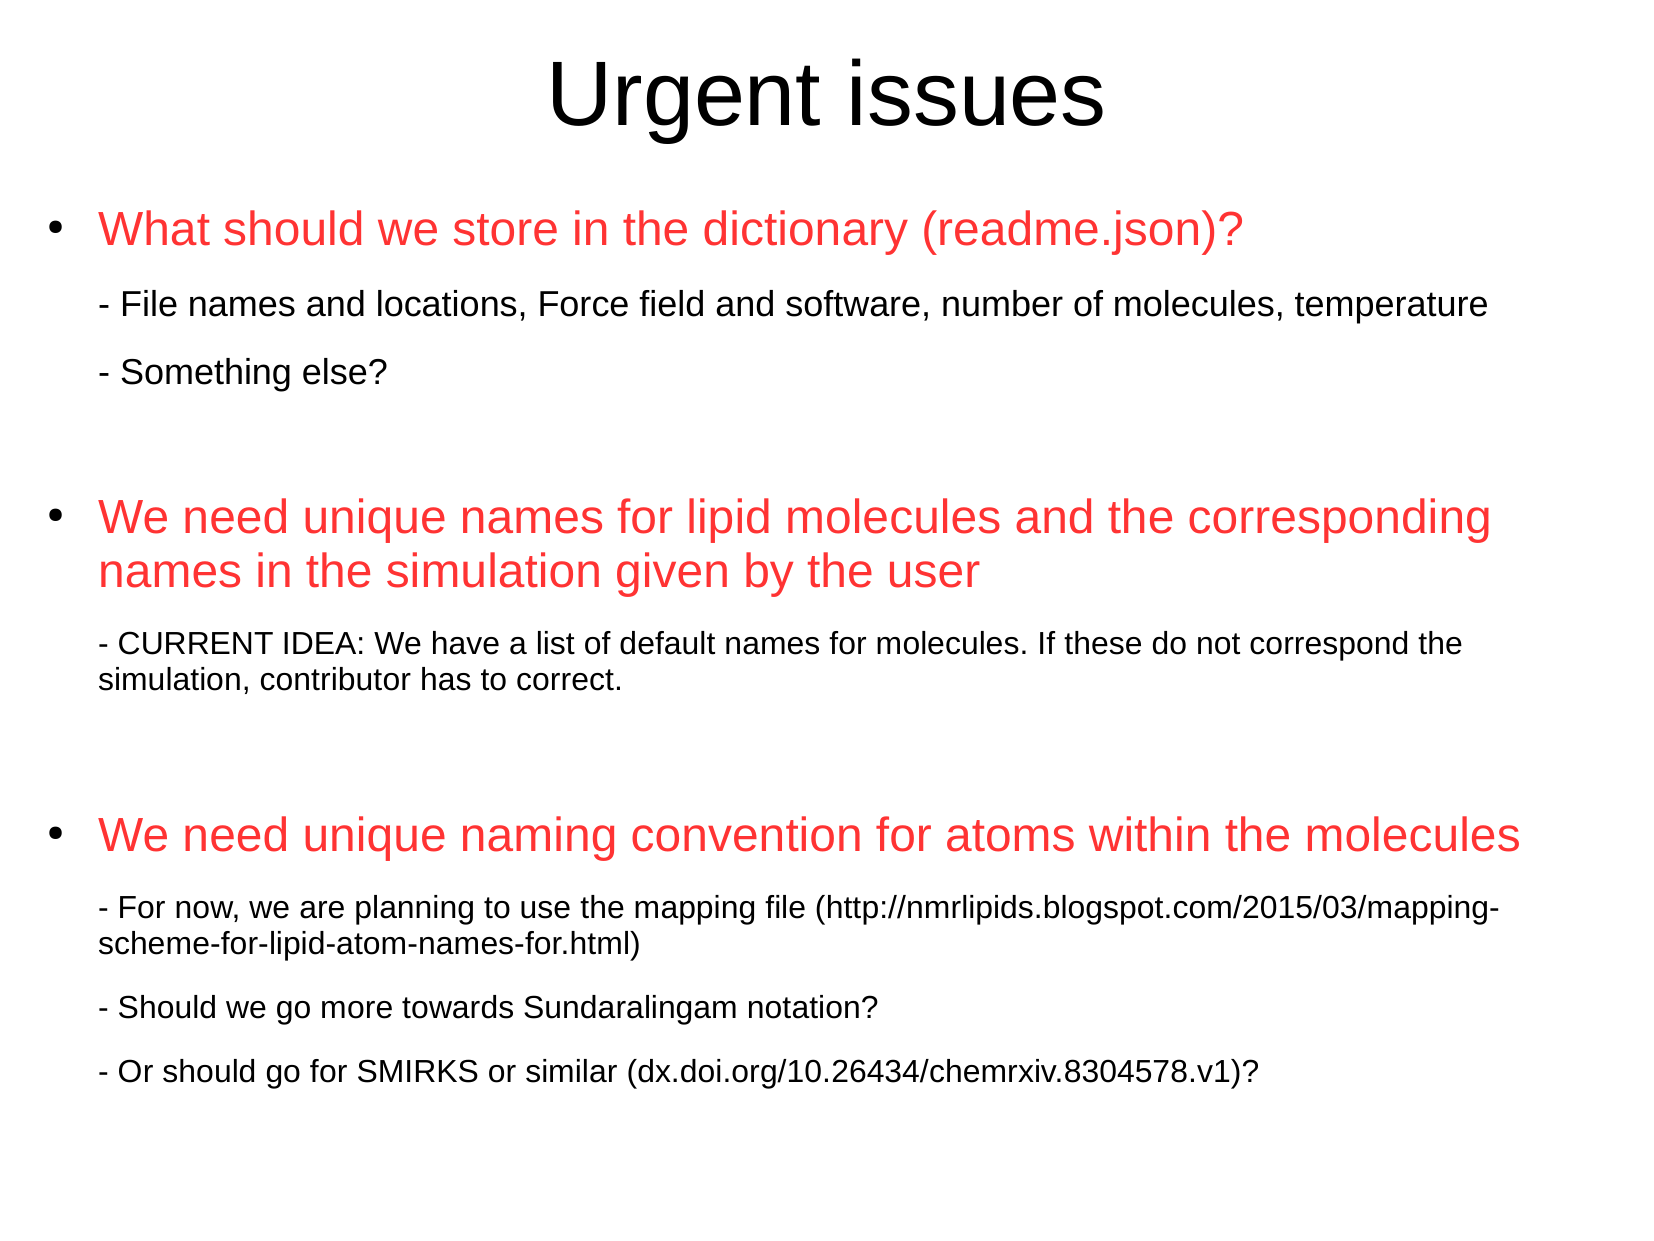

# Urgent issues
What should we store in the dictionary (readme.json)?
- File names and locations, Force field and software, number of molecules, temperature
- Something else?
We need unique names for lipid molecules and the corresponding names in the simulation given by the user
- CURRENT IDEA: We have a list of default names for molecules. If these do not correspond the simulation, contributor has to correct.
We need unique naming convention for atoms within the molecules
- For now, we are planning to use the mapping file (http://nmrlipids.blogspot.com/2015/03/mapping-scheme-for-lipid-atom-names-for.html)
- Should we go more towards Sundaralingam notation?
- Or should go for SMIRKS or similar (dx.doi.org/10.26434/chemrxiv.8304578.v1)?